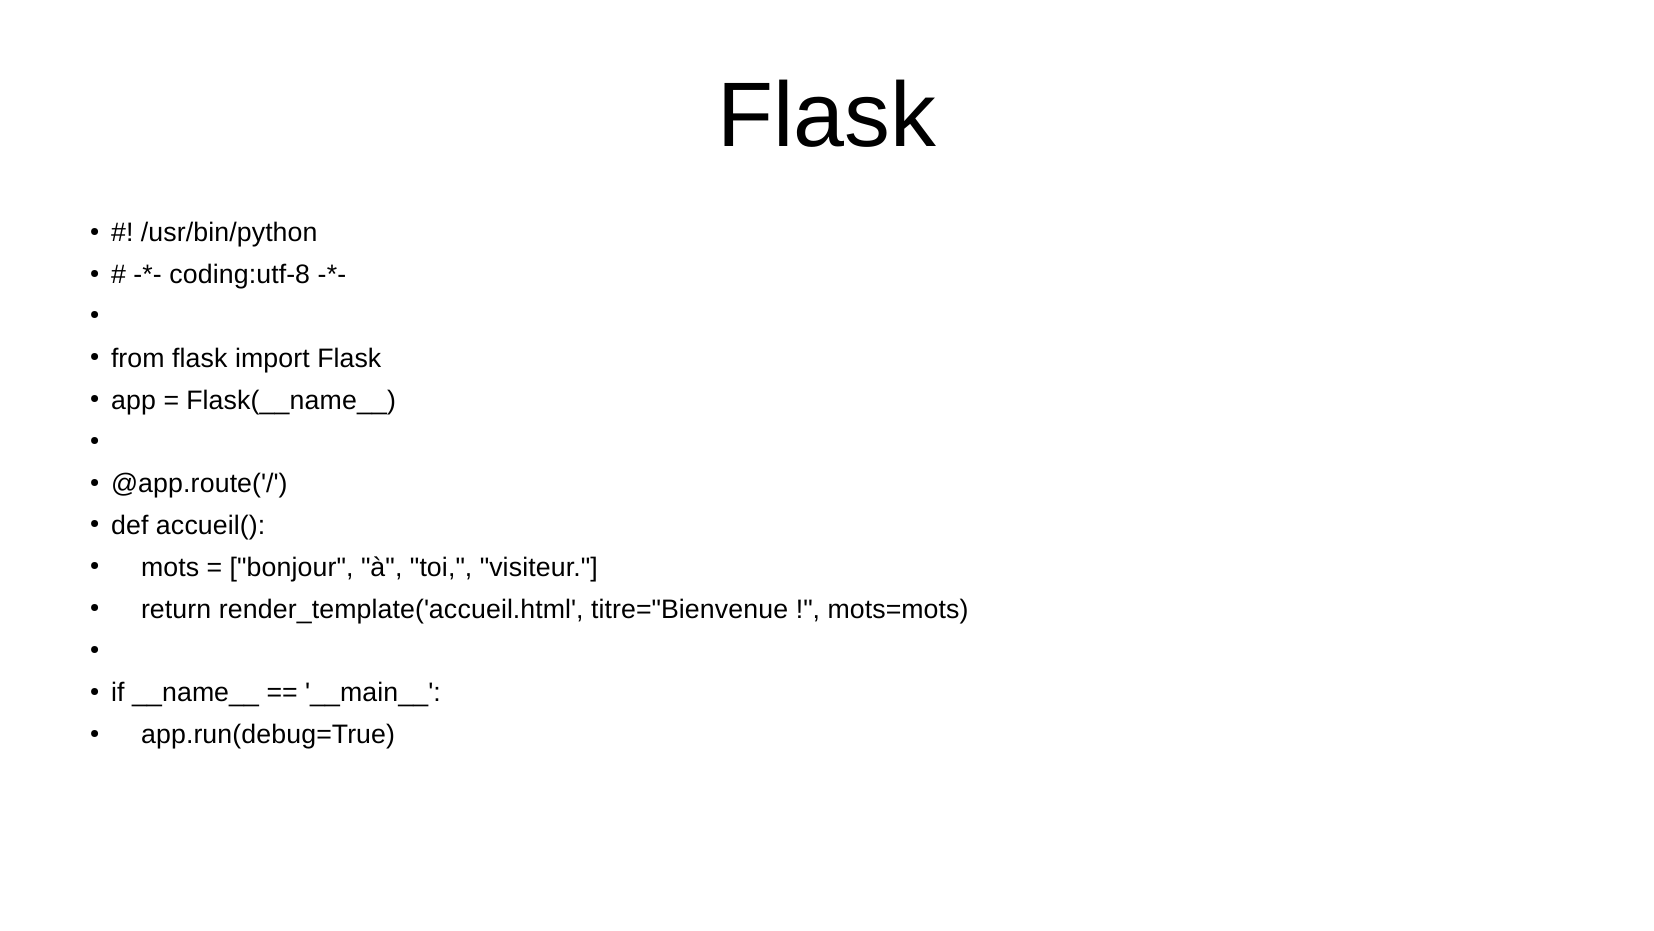

Flask
# #! /usr/bin/python
# -*- coding:utf-8 -*-
from flask import Flask
app = Flask(__name__)
@app.route('/')
def accueil():
 mots = ["bonjour", "à", "toi,", "visiteur."]
 return render_template('accueil.html', titre="Bienvenue !", mots=mots)
if __name__ == '__main__':
 app.run(debug=True)